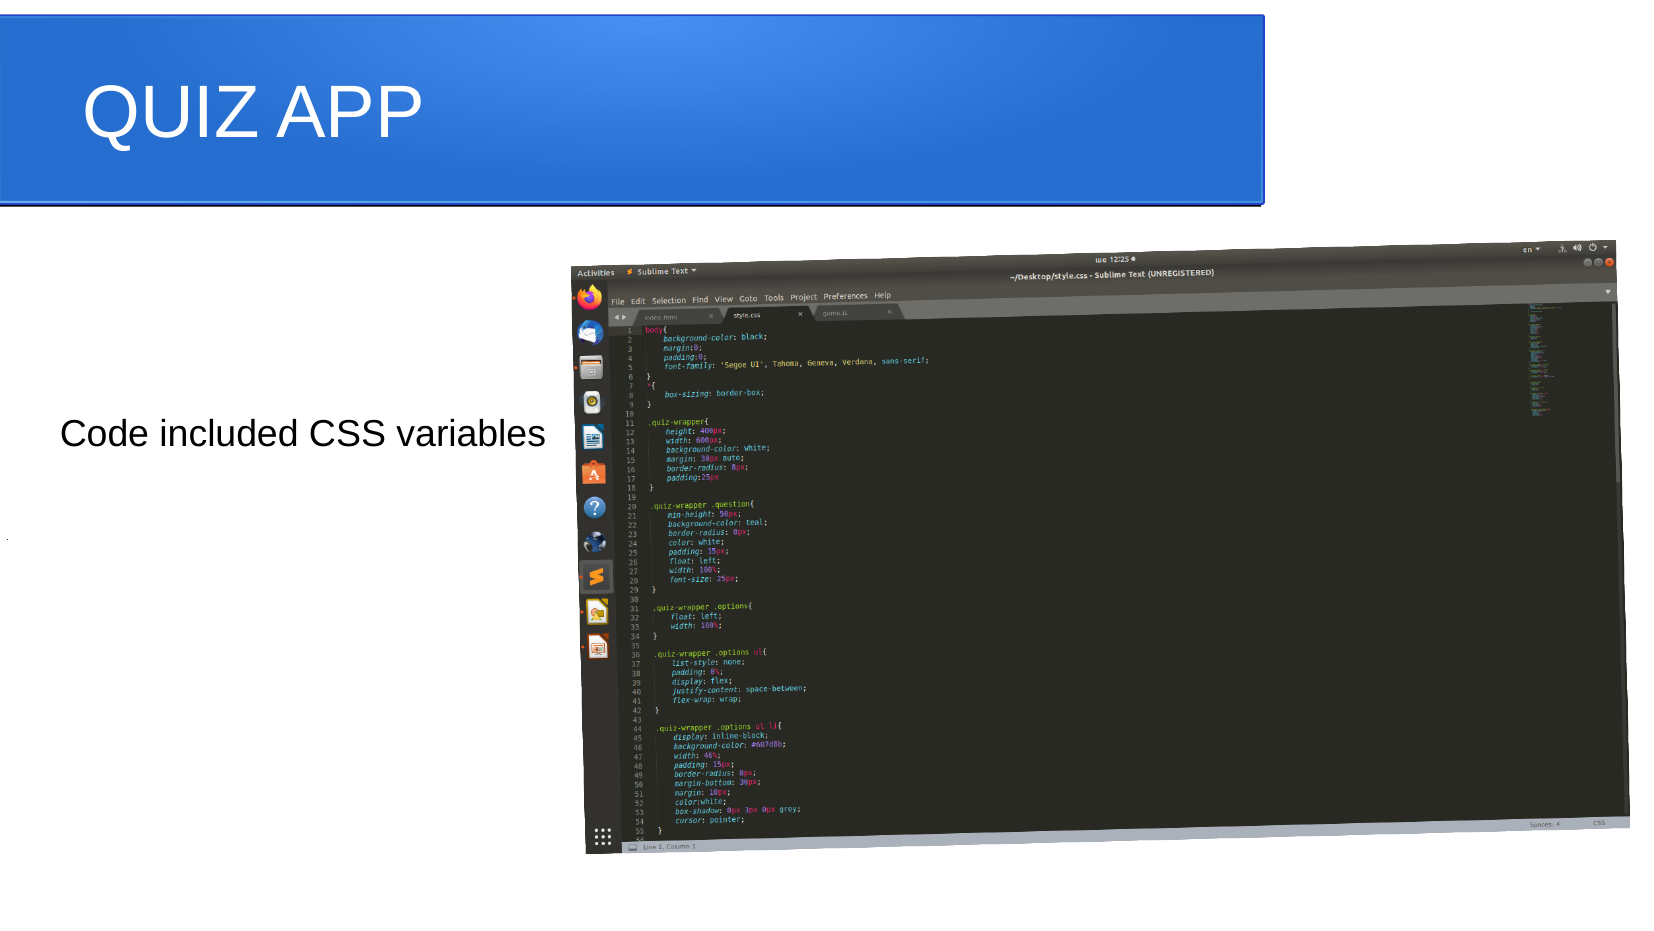

# QUIZ APP
Code included CSS variables